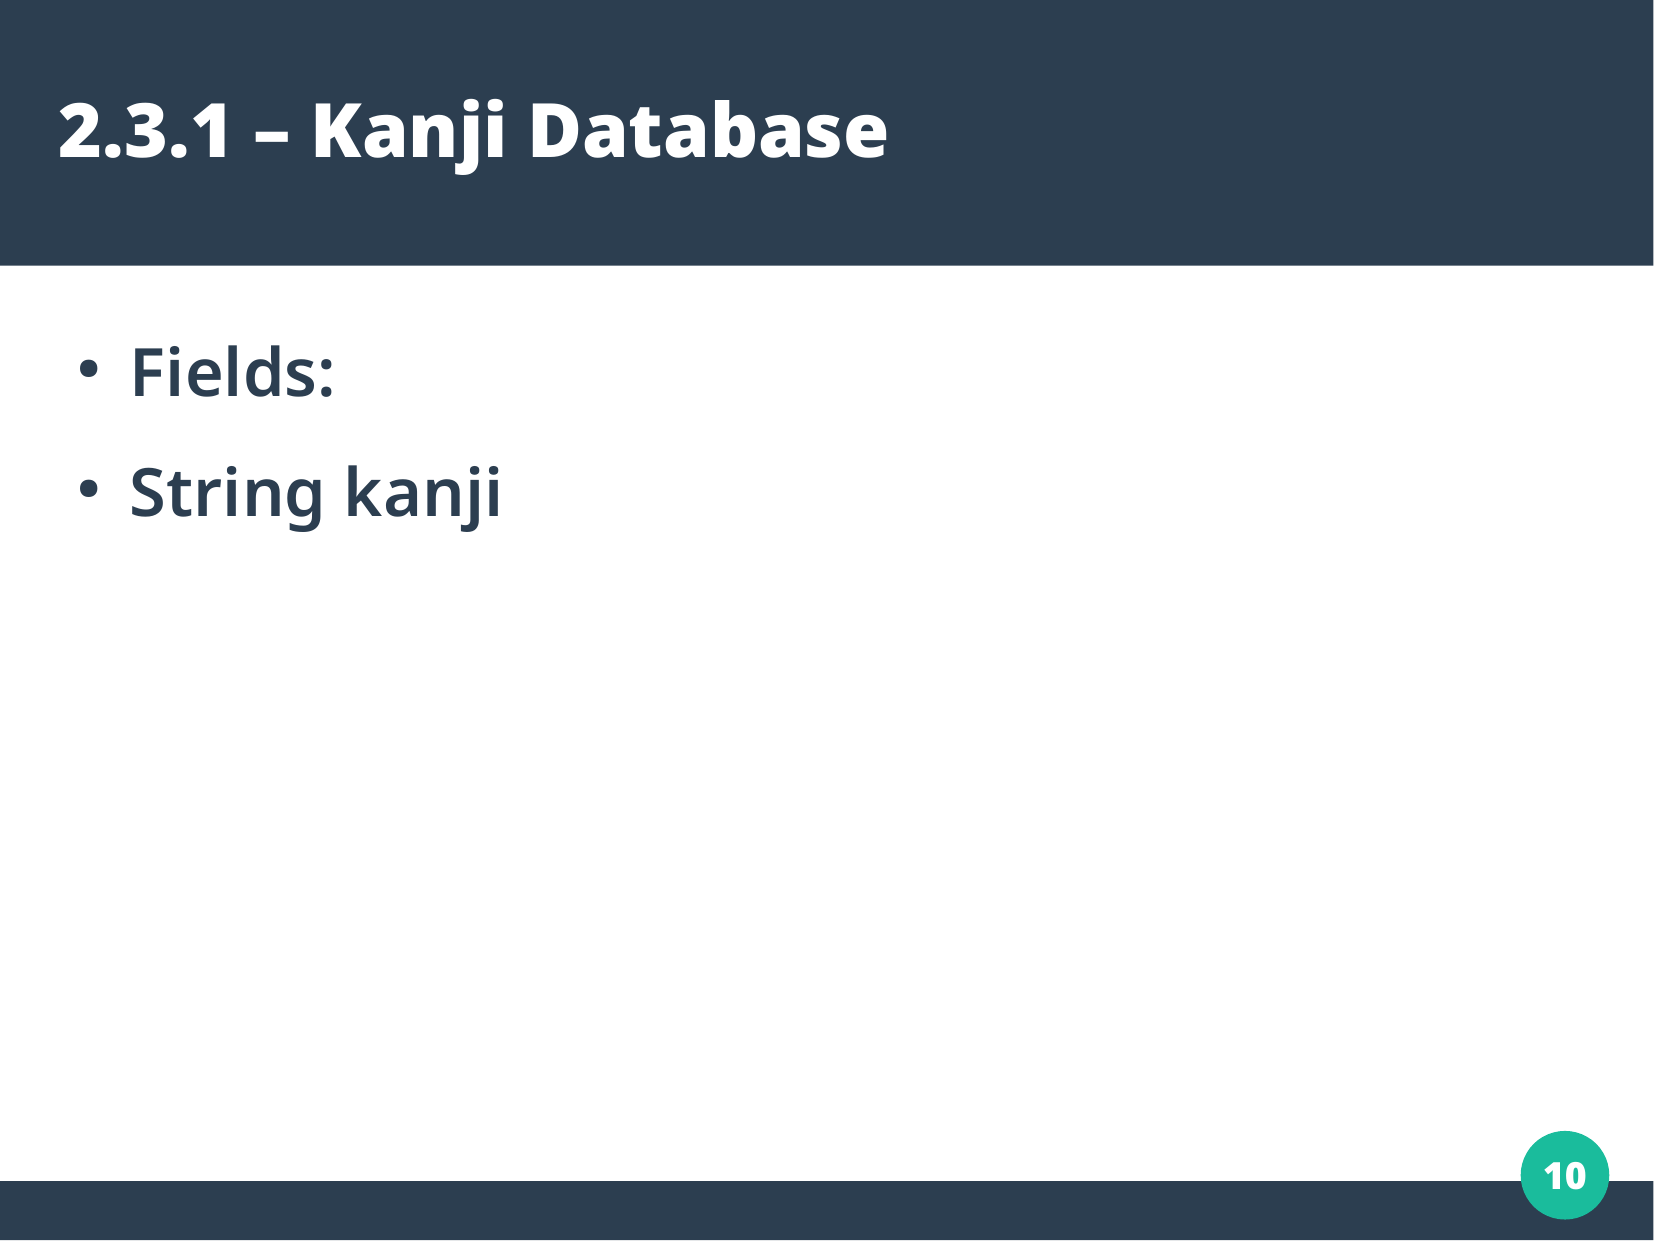

# 2.3.1 – Kanji Database
Fields:
String kanji
10